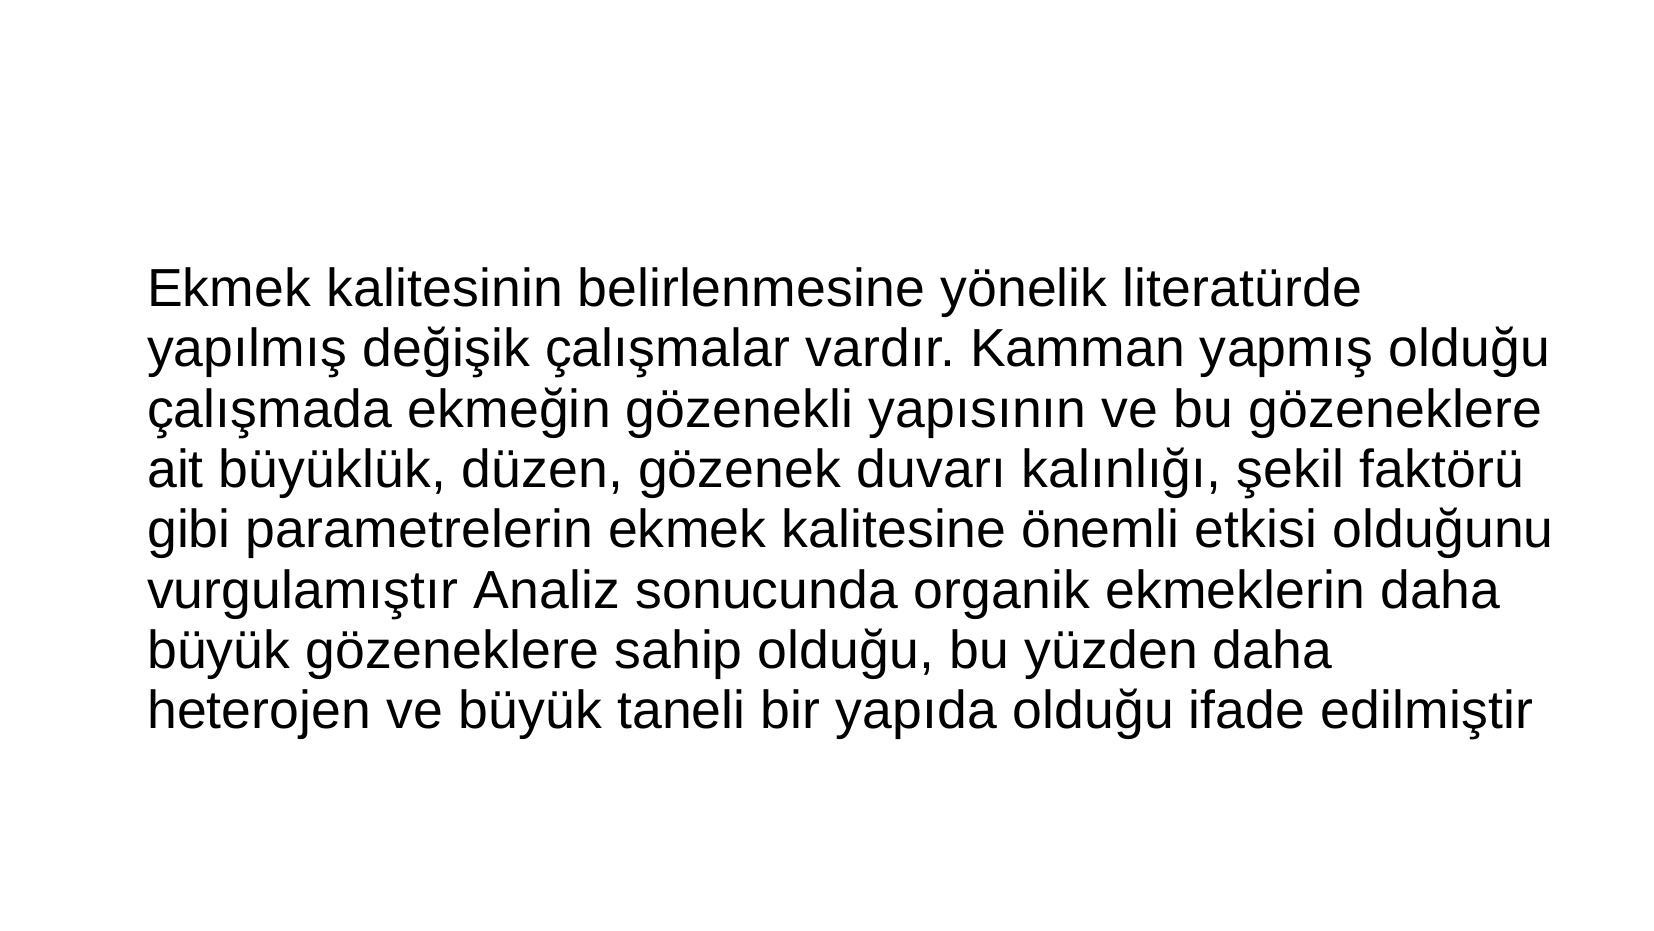

# Ekmek kalitesinin belirlenmesine yönelik literatürde yapılmış değişik çalışmalar vardır. Kamman yapmış olduğu çalışmada ekmeğin gözenekli yapısının ve bu gözeneklere ait büyüklük, düzen, gözenek duvarı kalınlığı, şekil faktörü gibi parametrelerin ekmek kalitesine önemli etkisi olduğunu vurgulamıştır Analiz sonucunda organik ekmeklerin daha büyük gözeneklere sahip olduğu, bu yüzden daha heterojen ve büyük taneli bir yapıda olduğu ifade edilmiştir